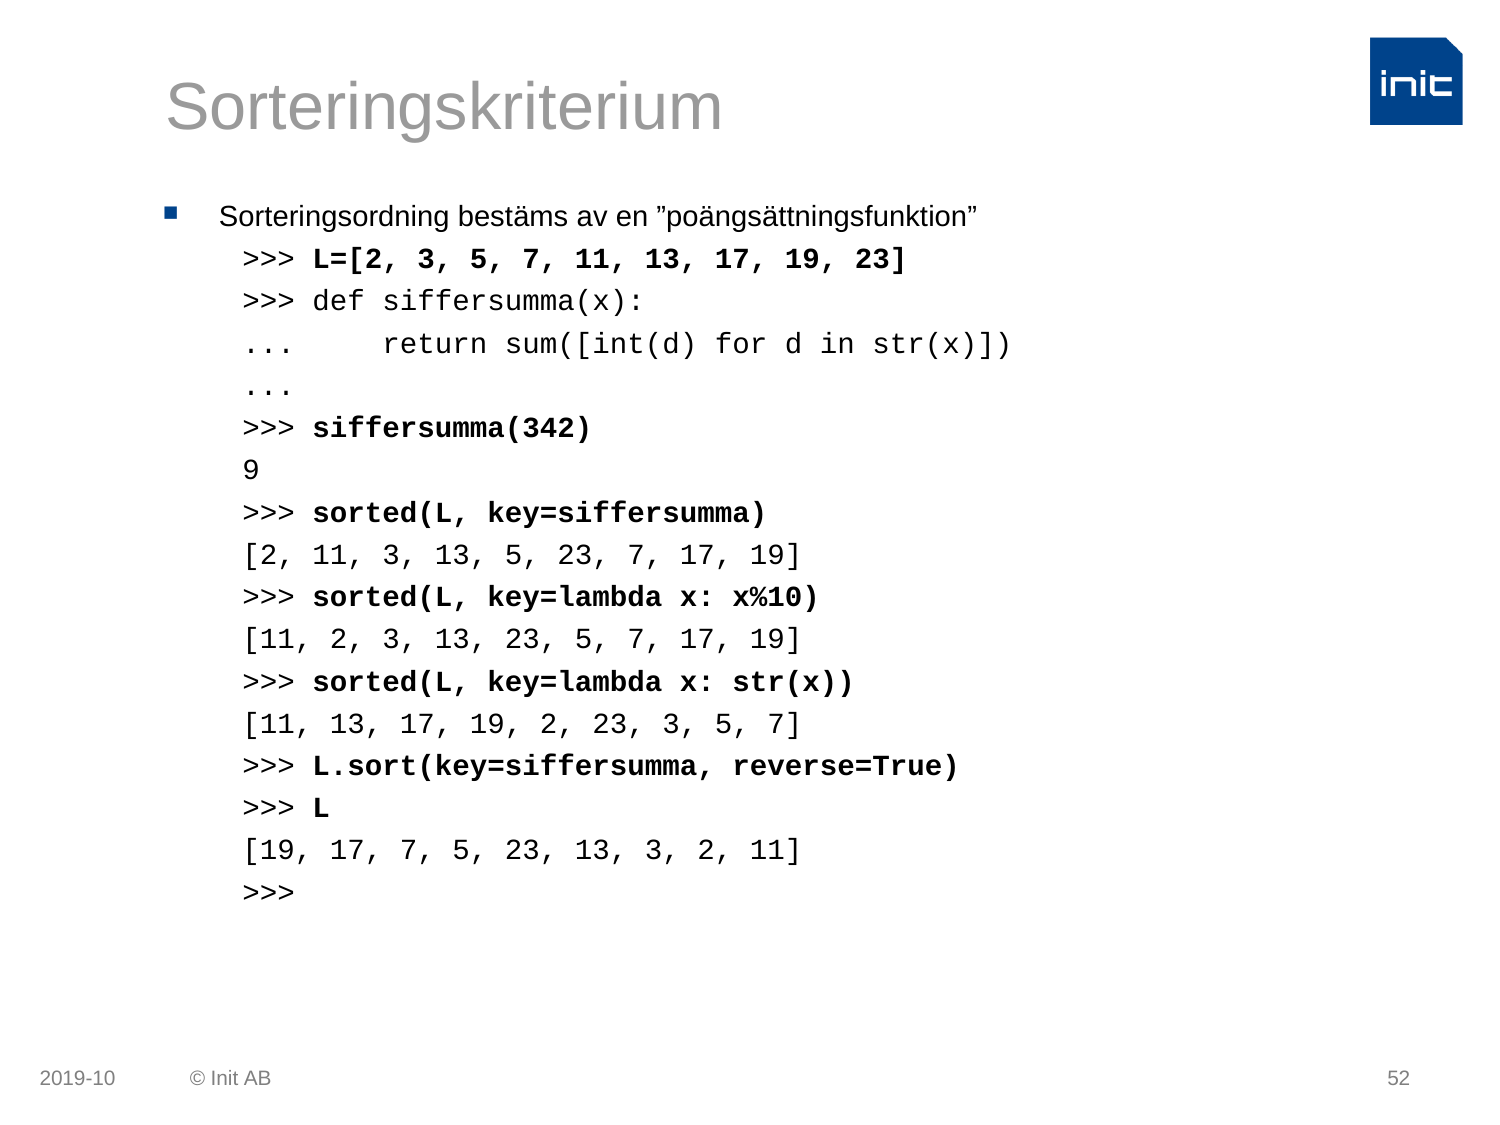

Sorteringskriterium
Sorteringsordning bestäms av en ”poängsättningsfunktion”
>>> L=[2, 3, 5, 7, 11, 13, 17, 19, 23]
>>> def siffersumma(x):
... return sum([int(d) for d in str(x)])
...
>>> siffersumma(342)
9
>>> sorted(L, key=siffersumma)
[2, 11, 3, 13, 5, 23, 7, 17, 19]
>>> sorted(L, key=lambda x: x%10)
[11, 2, 3, 13, 23, 5, 7, 17, 19]
>>> sorted(L, key=lambda x: str(x))
[11, 13, 17, 19, 2, 23, 3, 5, 7]
>>> L.sort(key=siffersumma, reverse=True)
>>> L
[19, 17, 7, 5, 23, 13, 3, 2, 11]
>>>
2019-10
© Init AB